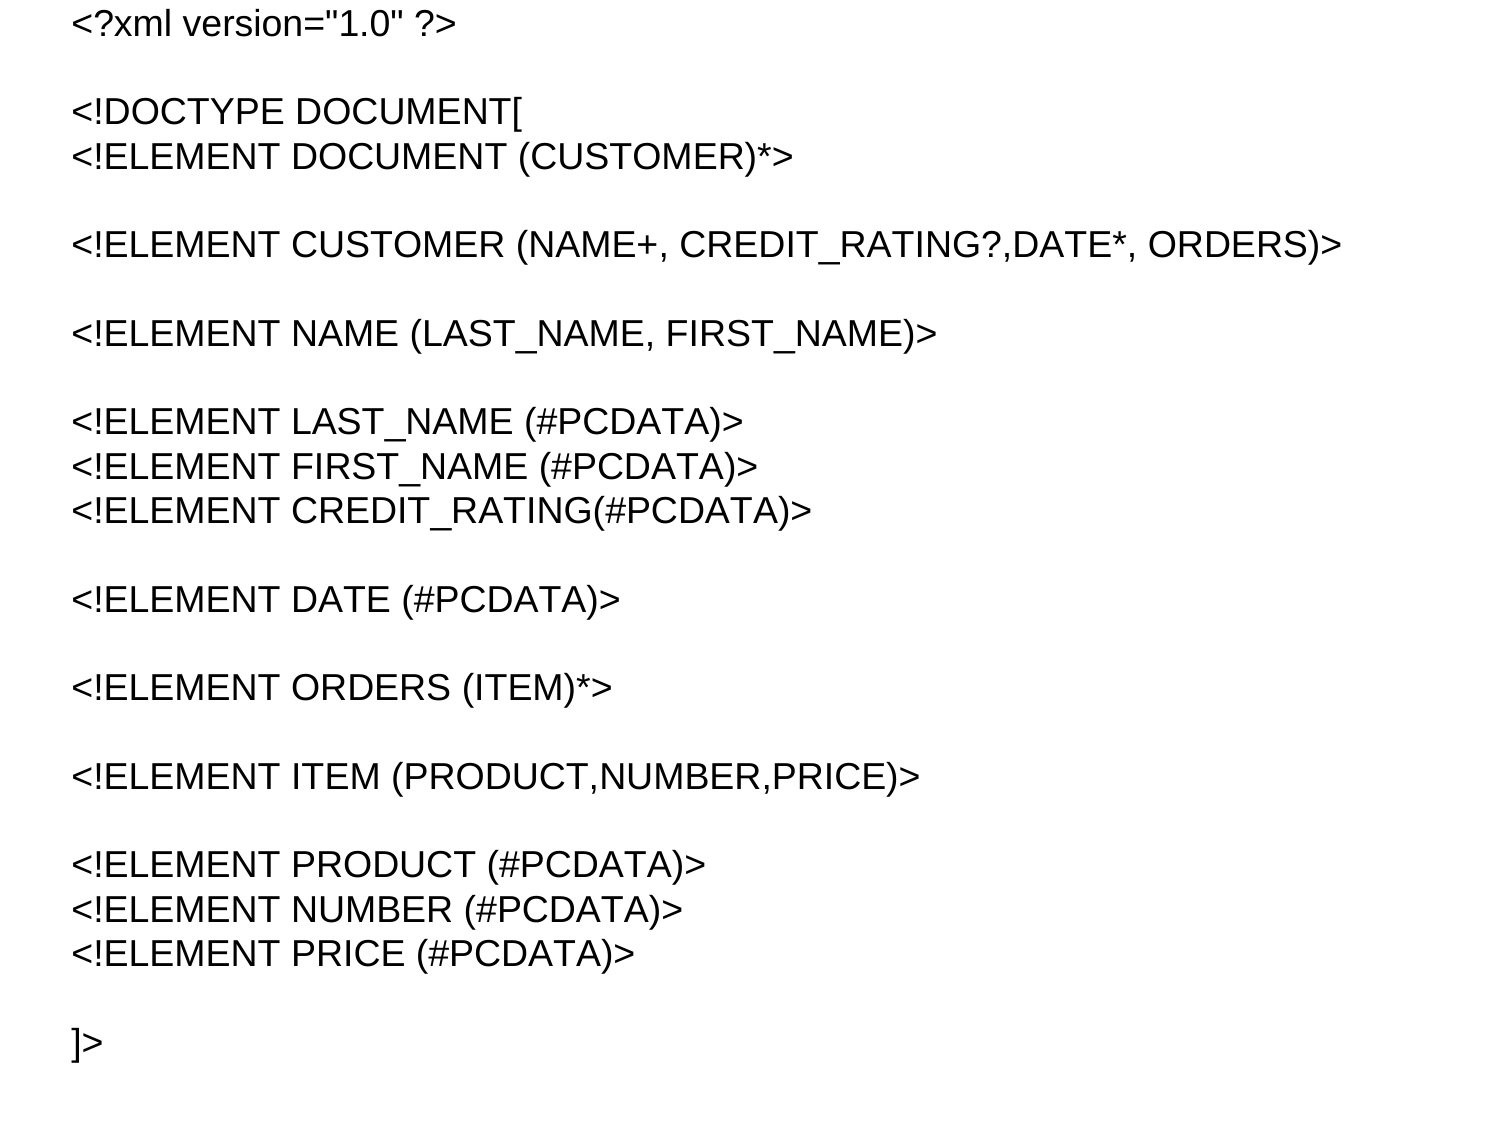

# <?xml version="1.0" ?>
<!DOCTYPE DOCUMENT[
<!ELEMENT DOCUMENT (CUSTOMER)*>
<!ELEMENT CUSTOMER (NAME+, CREDIT_RATING?,DATE*, ORDERS)>
<!ELEMENT NAME (LAST_NAME, FIRST_NAME)>
<!ELEMENT LAST_NAME (#PCDATA)>
<!ELEMENT FIRST_NAME (#PCDATA)>
<!ELEMENT CREDIT_RATING(#PCDATA)>
<!ELEMENT DATE (#PCDATA)>
<!ELEMENT ORDERS (ITEM)*>
<!ELEMENT ITEM (PRODUCT,NUMBER,PRICE)>
<!ELEMENT PRODUCT (#PCDATA)>
<!ELEMENT NUMBER (#PCDATA)>
<!ELEMENT PRICE (#PCDATA)>
]>